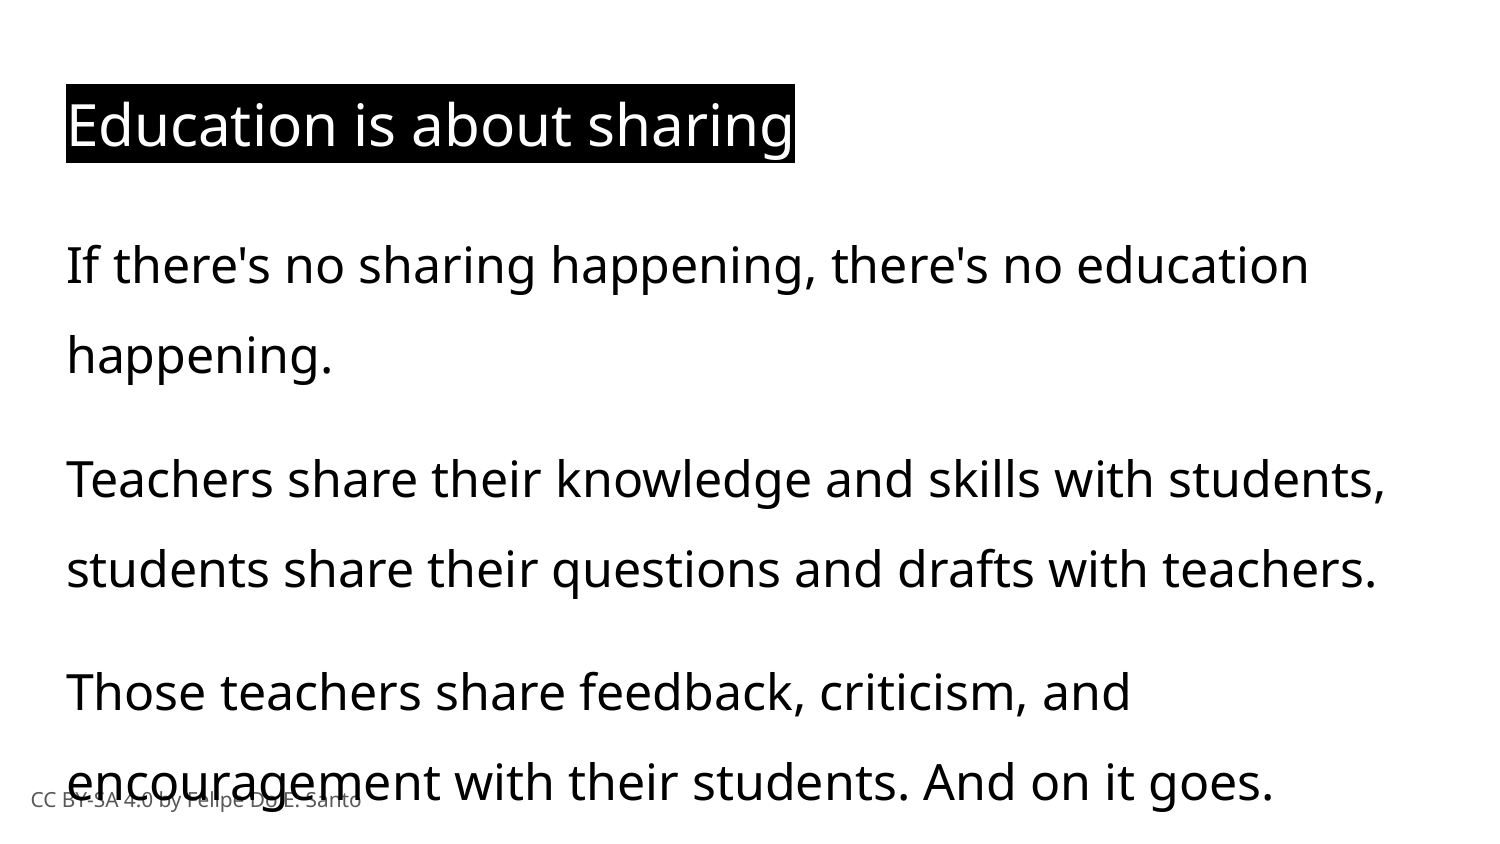

# Education is about sharing
If there's no sharing happening, there's no education happening.
Teachers share their knowledge and skills with students, students share their questions and drafts with teachers.
Those teachers share feedback, criticism, and encouragement with their students. And on it goes.
CC BY-SA 4.0 by Felipe Do E. Santo